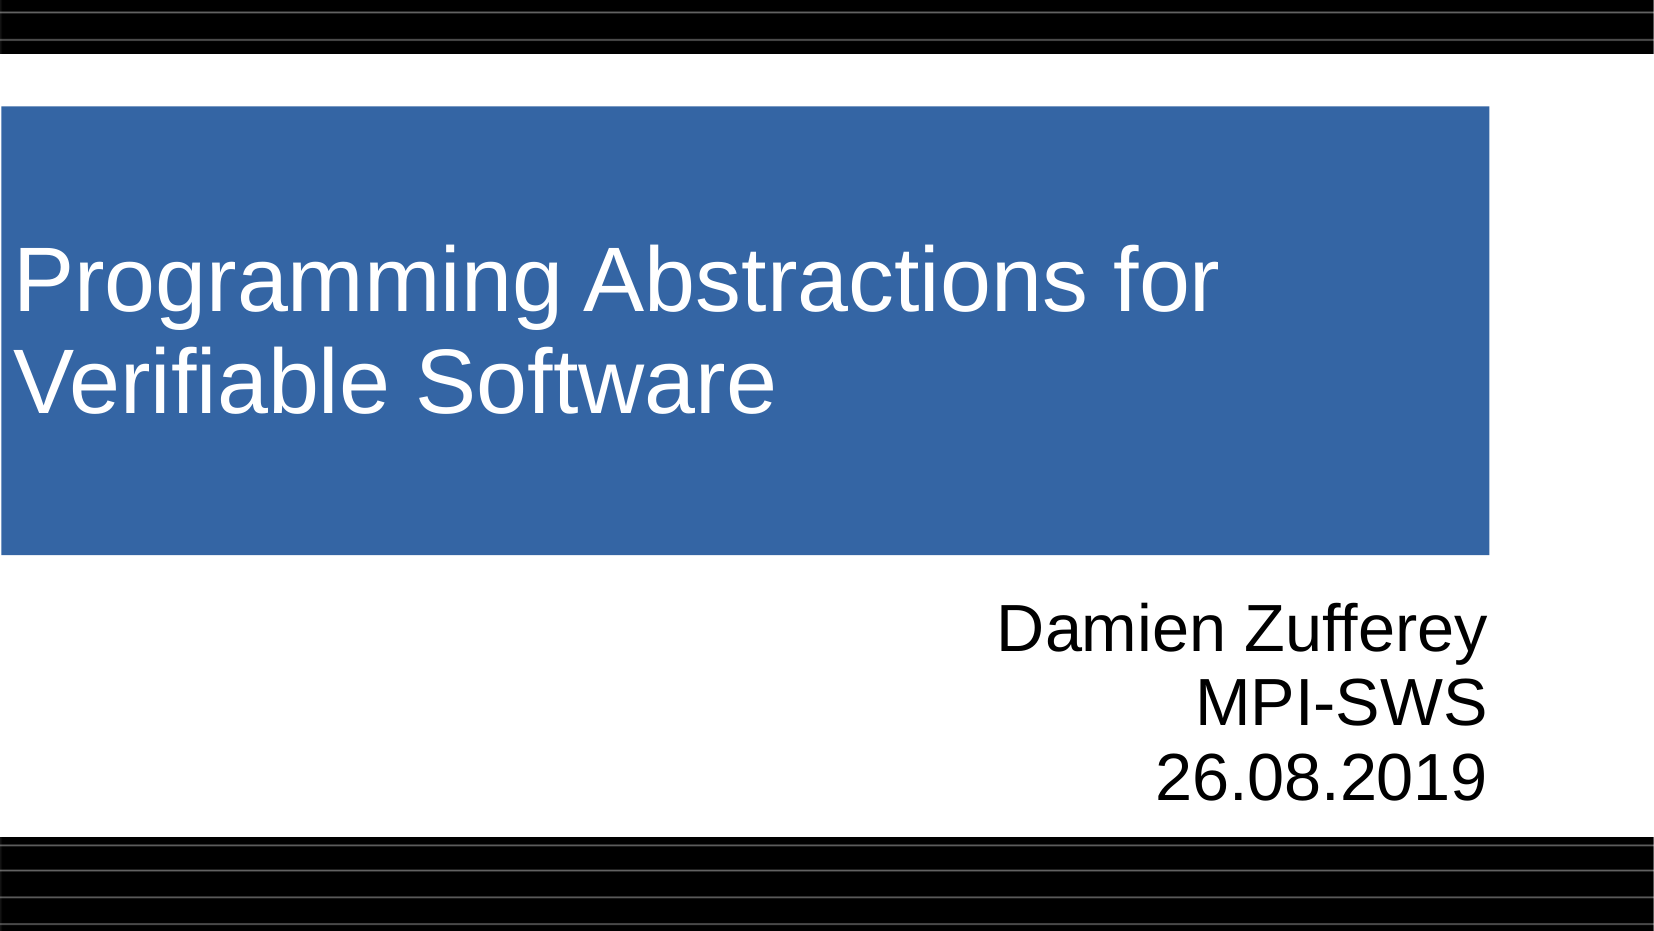

# Programming Abstractions for Verifiable Software
Damien Zufferey
MPI-SWS
26.08.2019